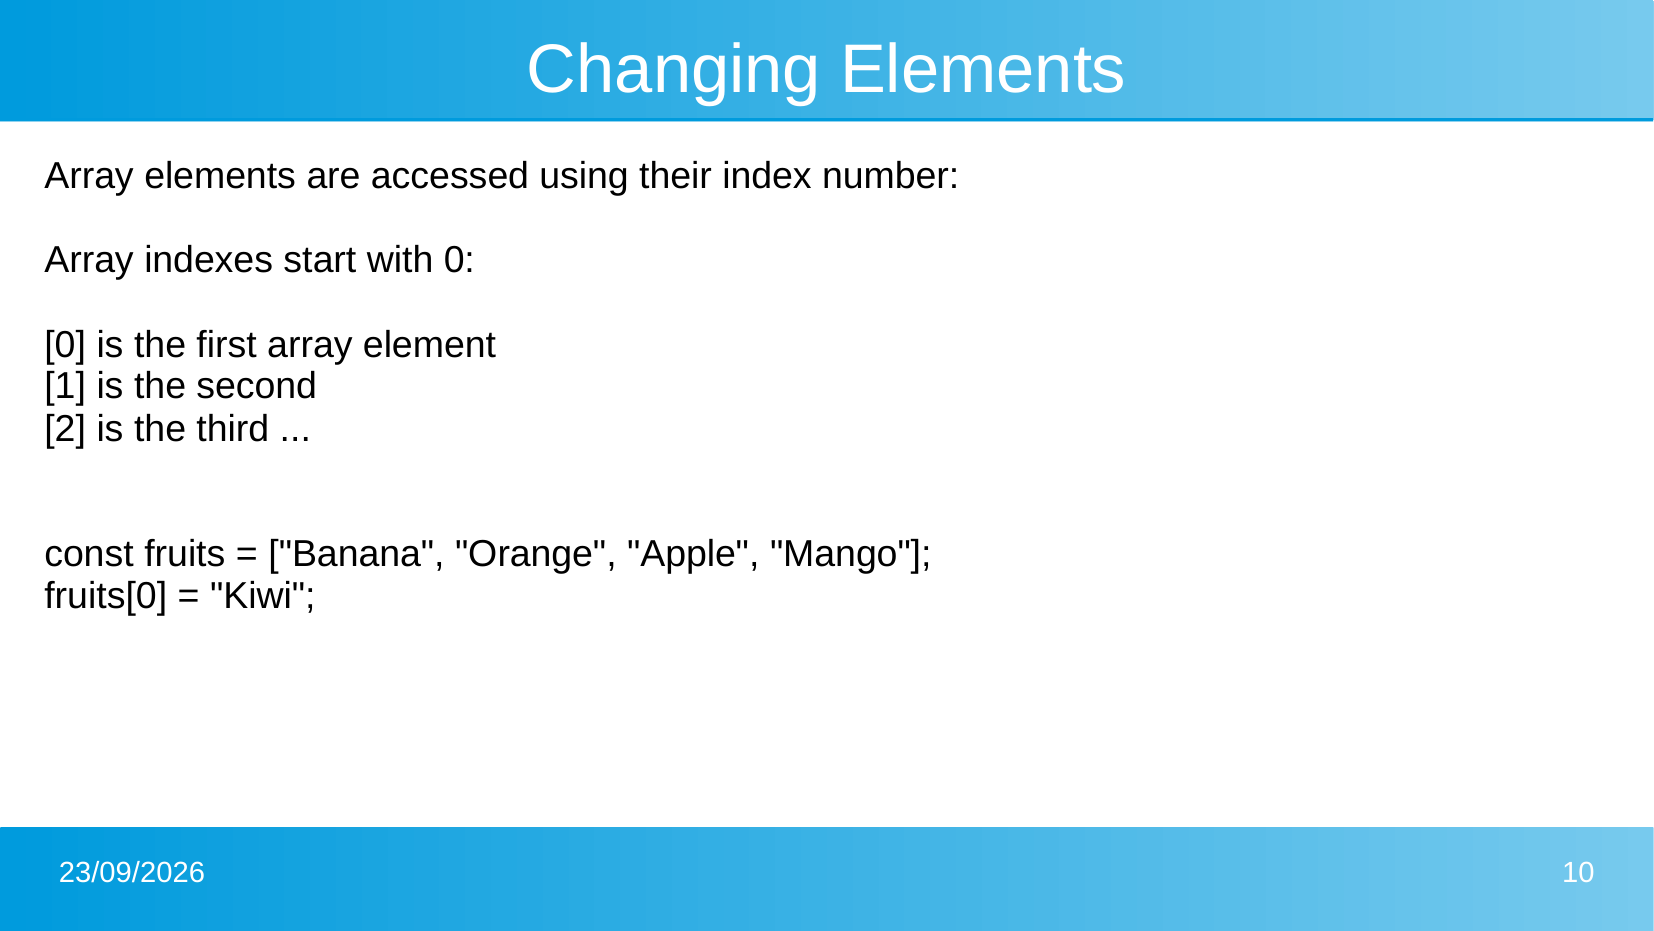

# Changing Elements
Array elements are accessed using their index number:
Array indexes start with 0:
[0] is the first array element
[1] is the second
[2] is the third ...
const fruits = ["Banana", "Orange", "Apple", "Mango"];
fruits[0] = "Kiwi";
10